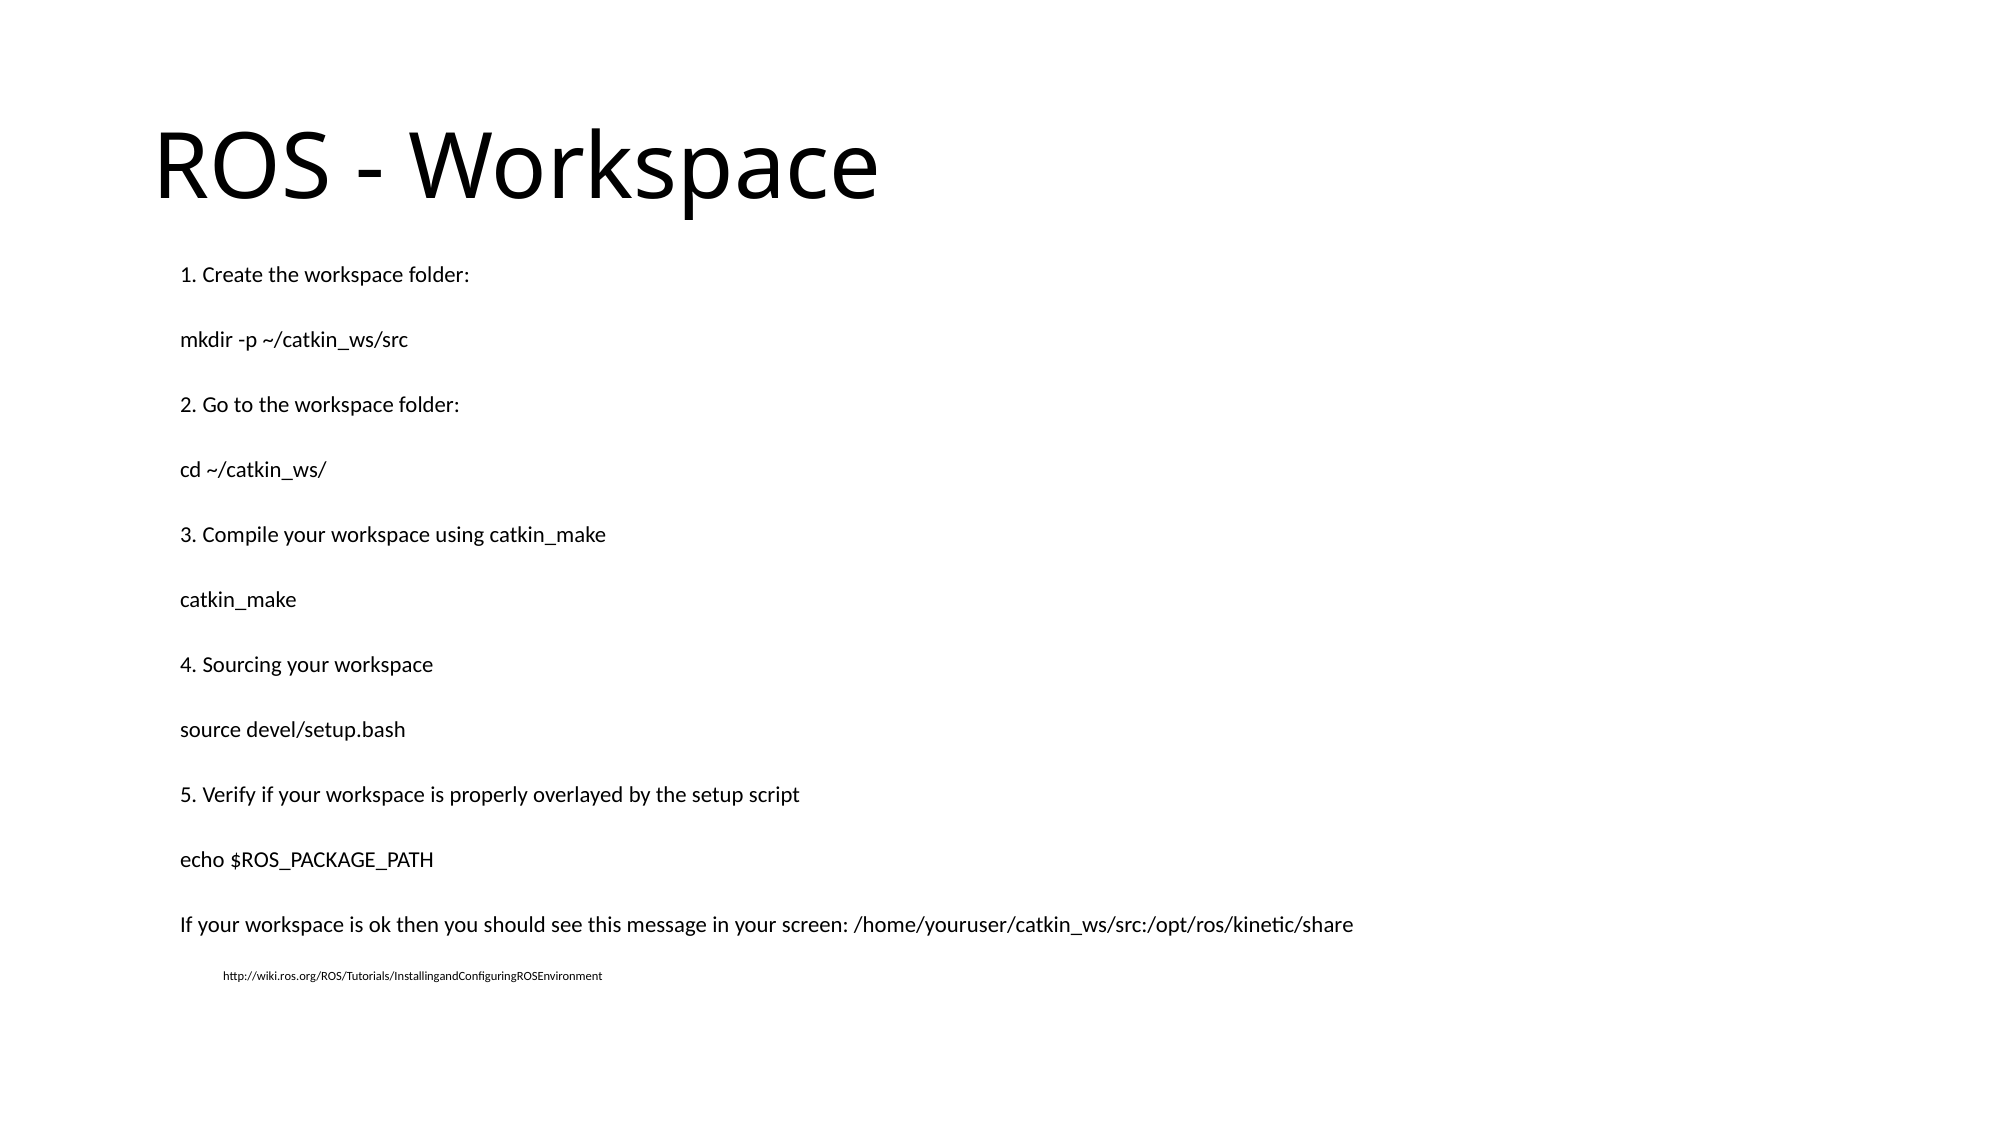

# ROS - Workspace
1. Create the workspace folder:
mkdir -p ~/catkin_ws/src
2. Go to the workspace folder:
cd ~/catkin_ws/
3. Compile your workspace using catkin_make
catkin_make
4. Sourcing your workspace
source devel/setup.bash
5. Verify if your workspace is properly overlayed by the setup script
echo $ROS_PACKAGE_PATH
If your workspace is ok then you should see this message in your screen: /home/youruser/catkin_ws/src:/opt/ros/kinetic/share
http://wiki.ros.org/ROS/Tutorials/InstallingandConfiguringROSEnvironment